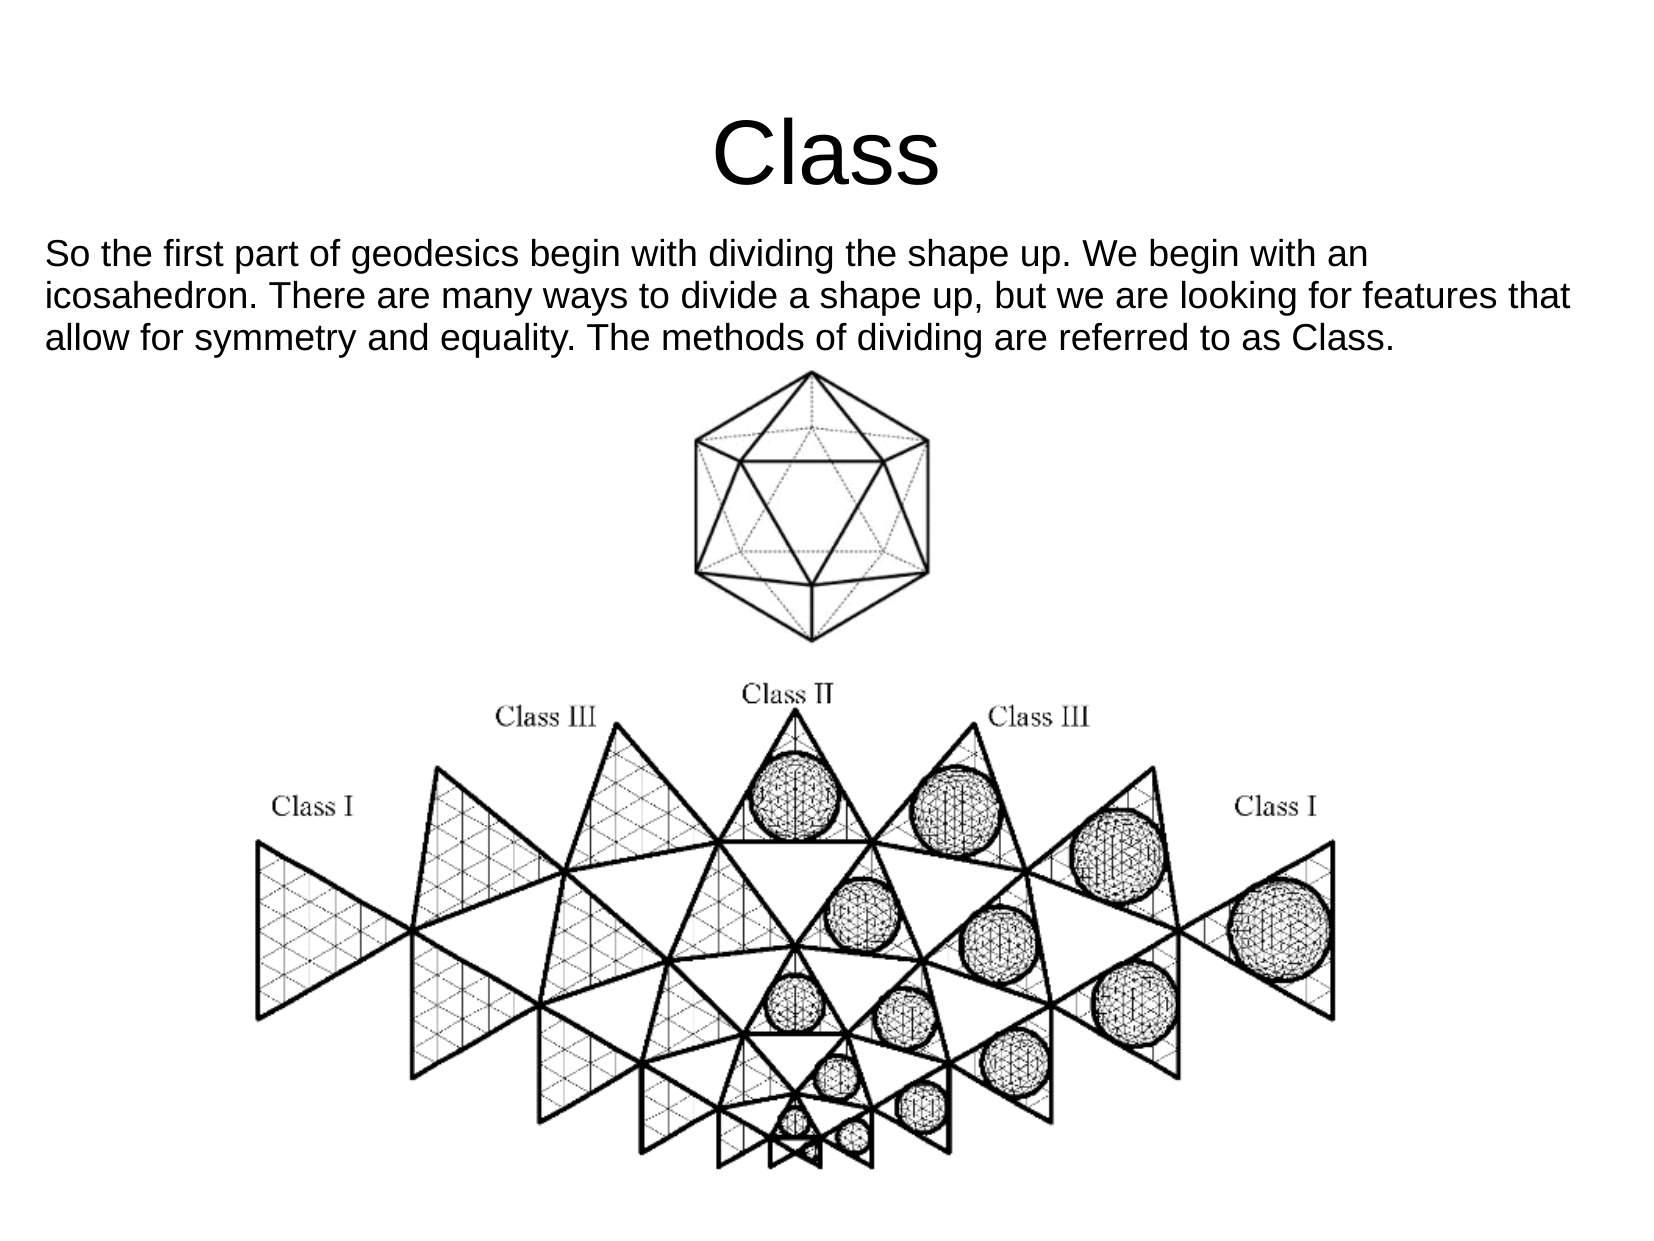

# Class
So the first part of geodesics begin with dividing the shape up. We begin with an icosahedron. There are many ways to divide a shape up, but we are looking for features that allow for symmetry and equality. The methods of dividing are referred to as Class.